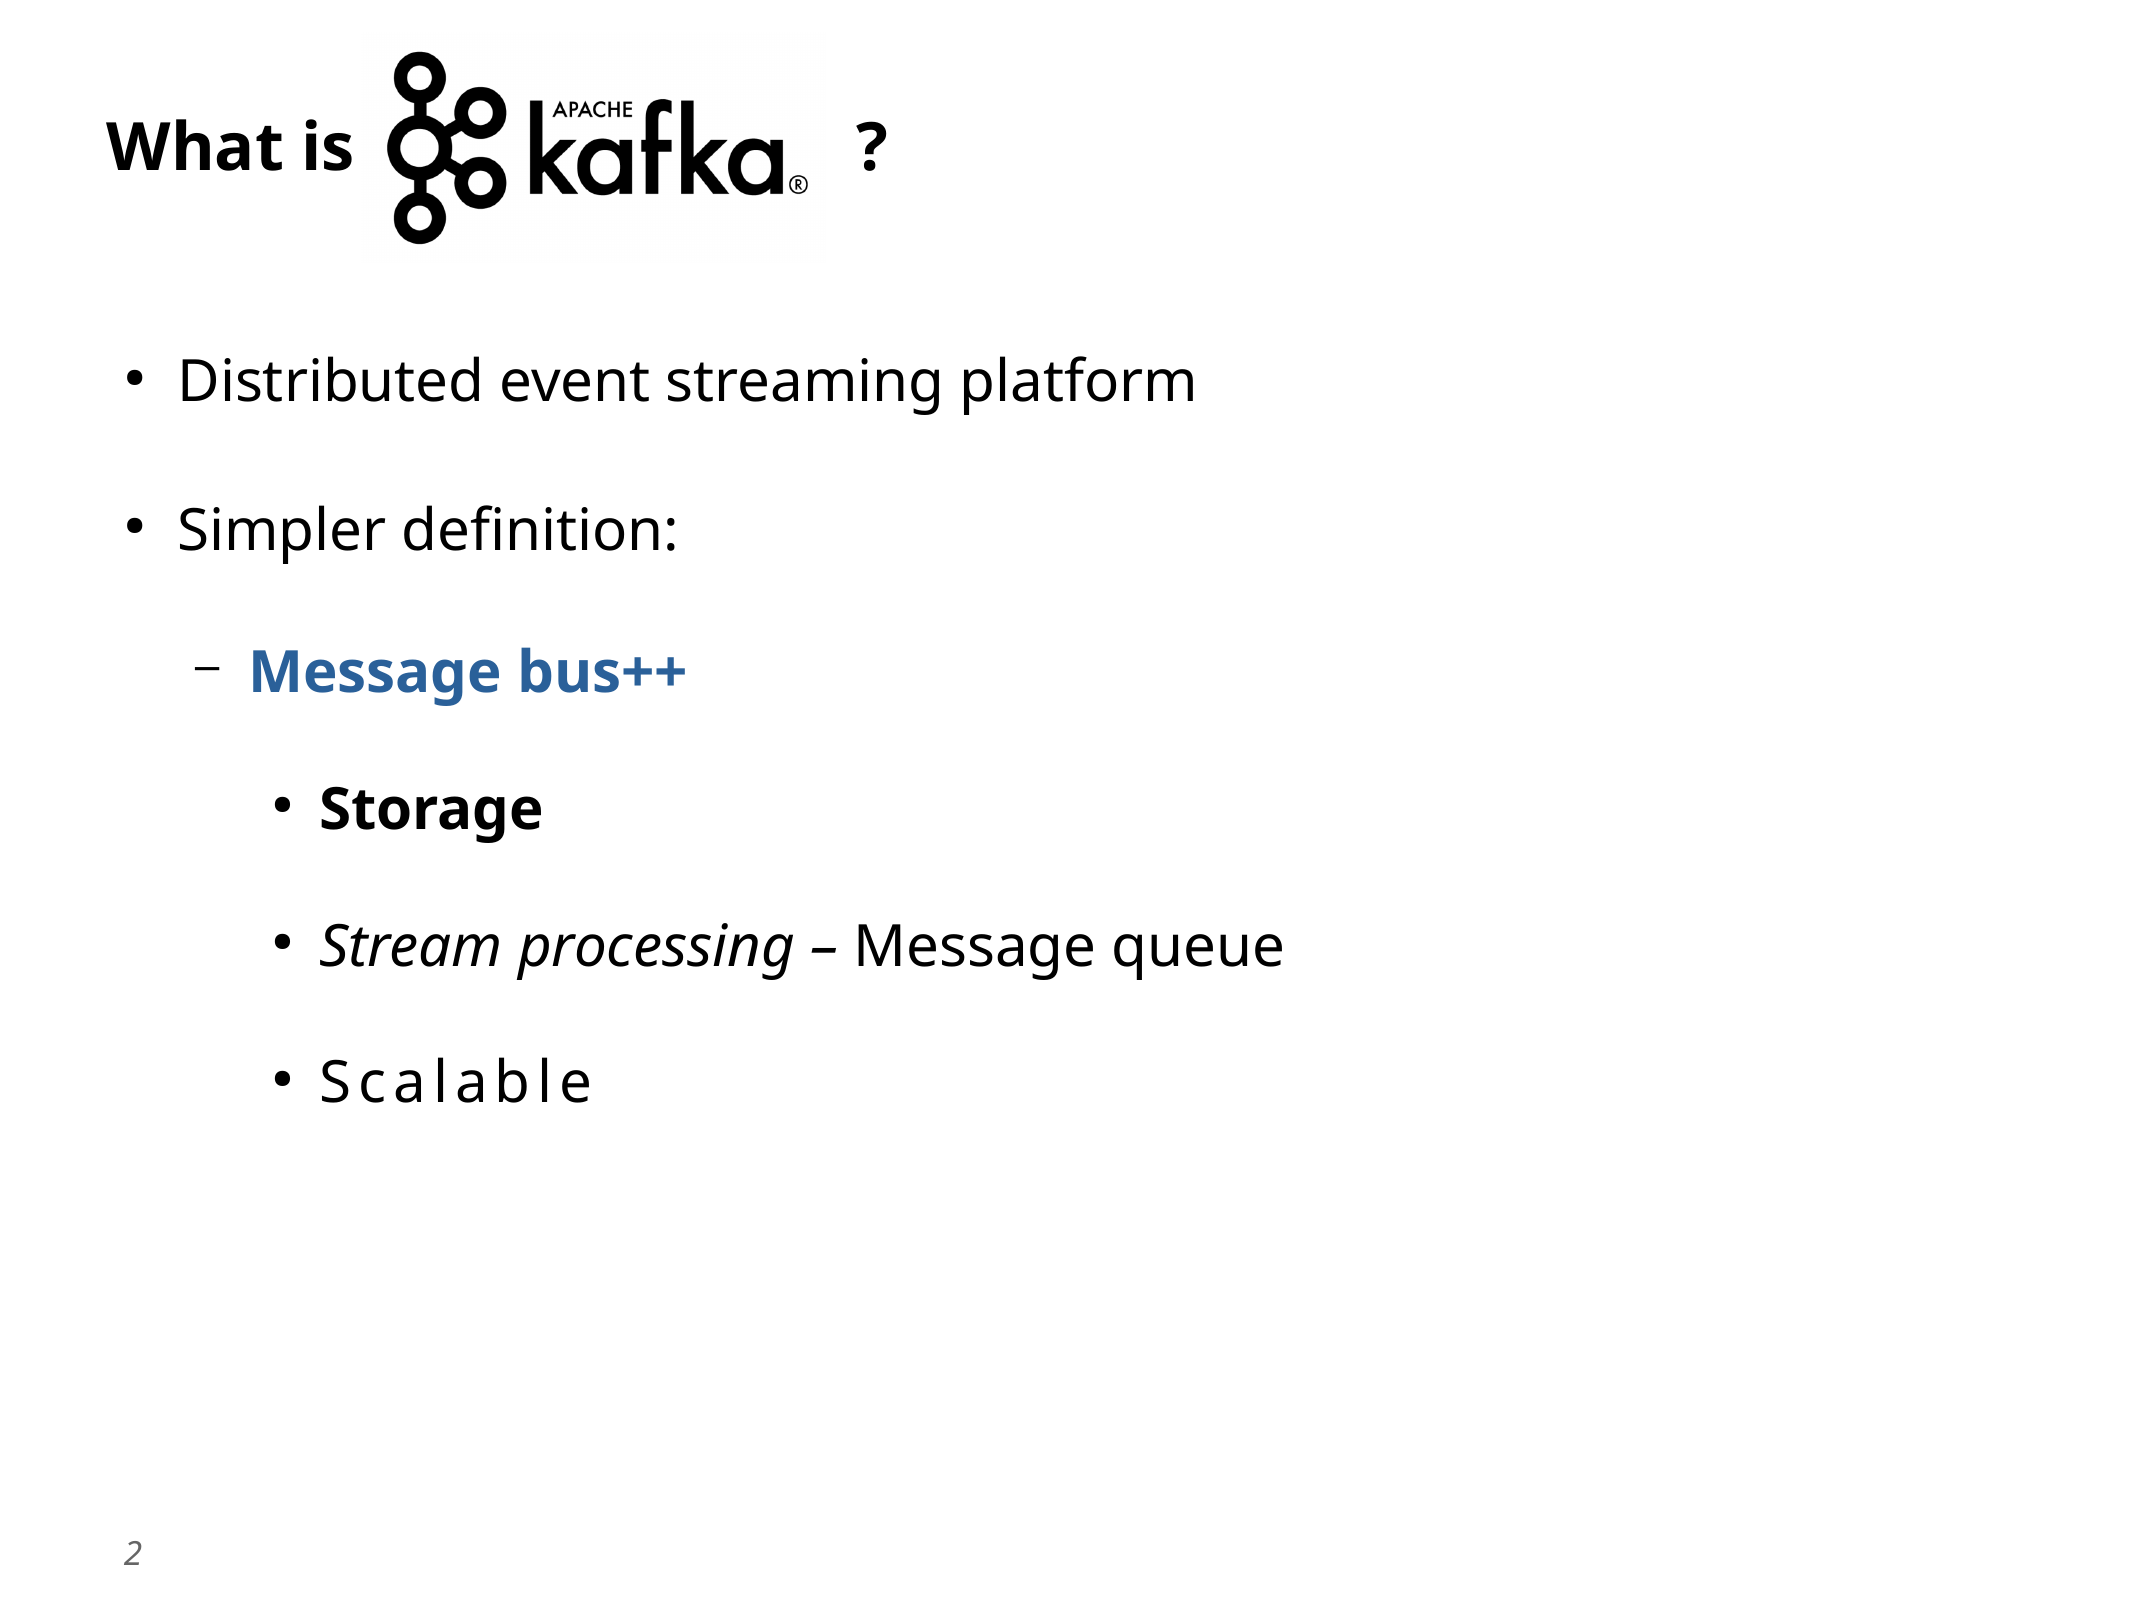

# What is 							?
Distributed event streaming platform
Simpler definition:
Message bus++
Storage
Stream processing – Message queue
Scalable